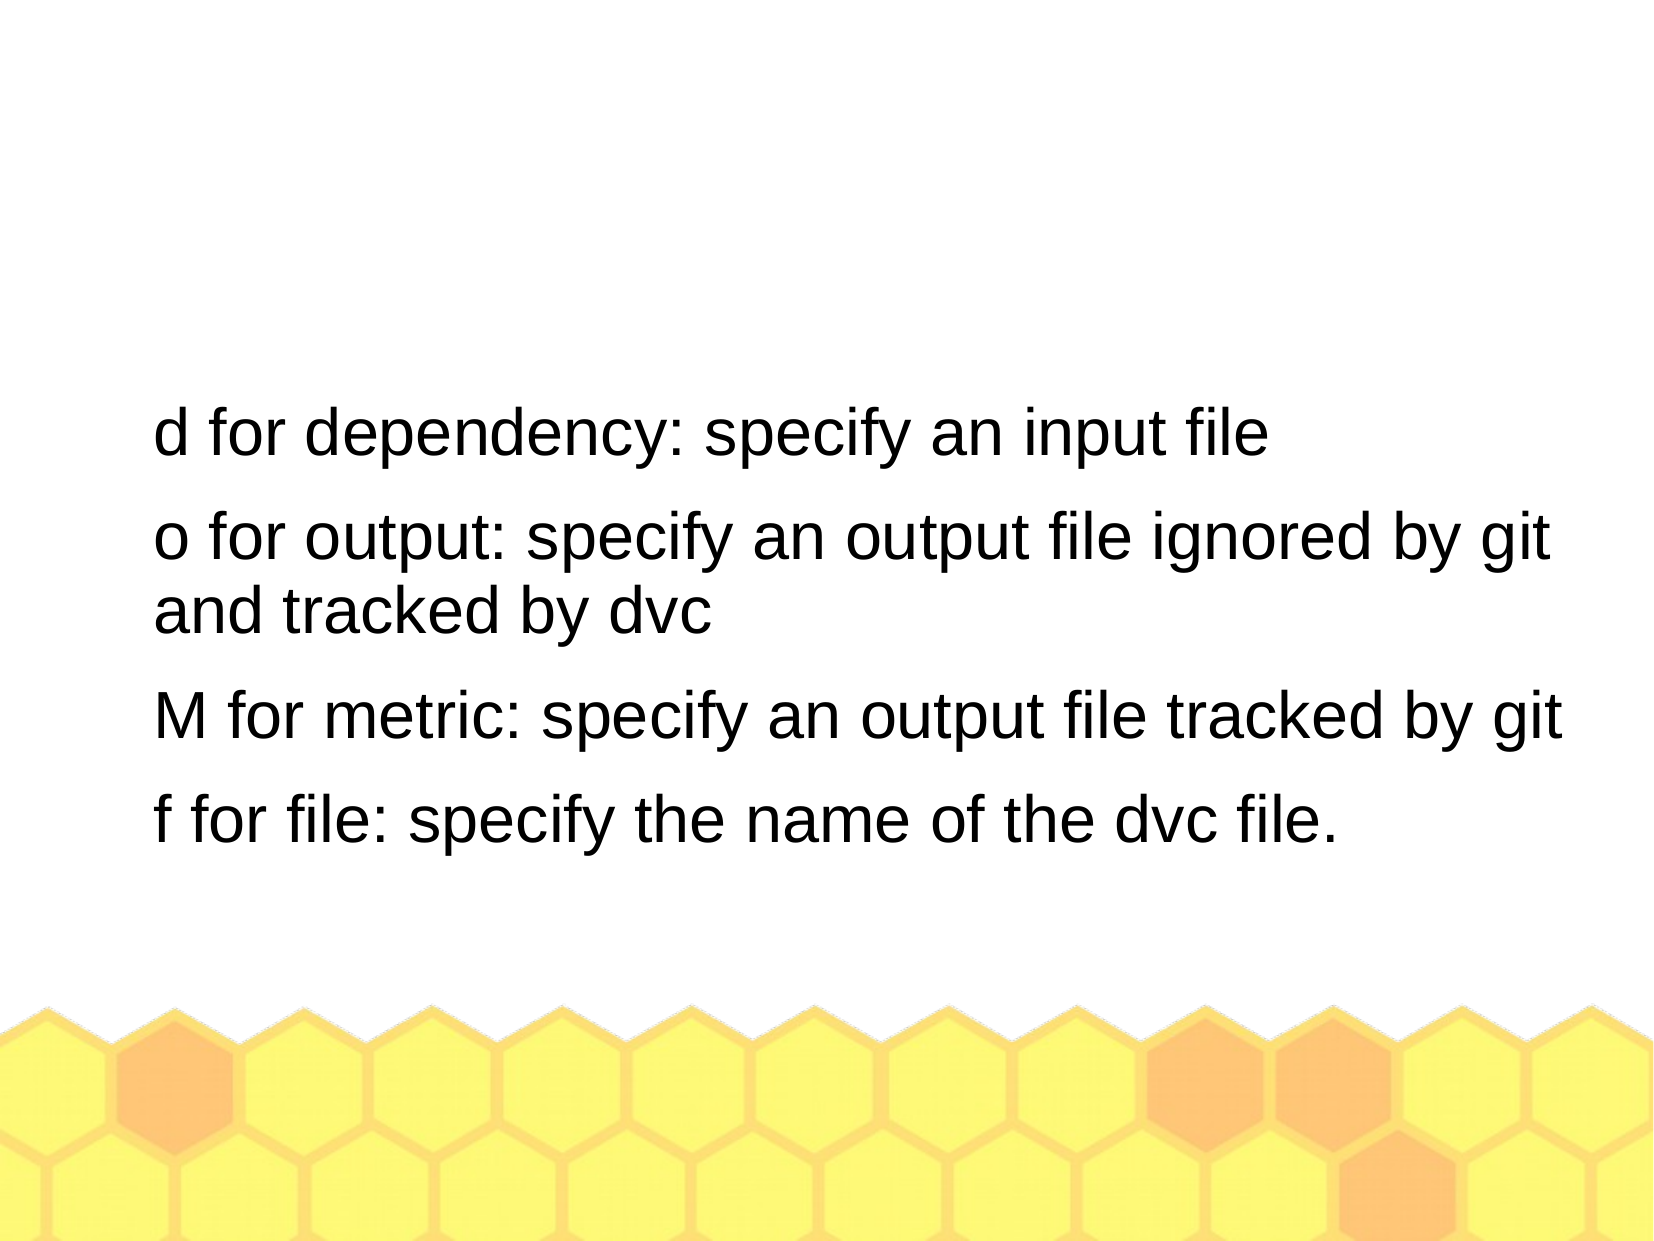

#
d for dependency: specify an input file
o for output: specify an output file ignored by git and tracked by dvc
M for metric: specify an output file tracked by git
f for file: specify the name of the dvc file.